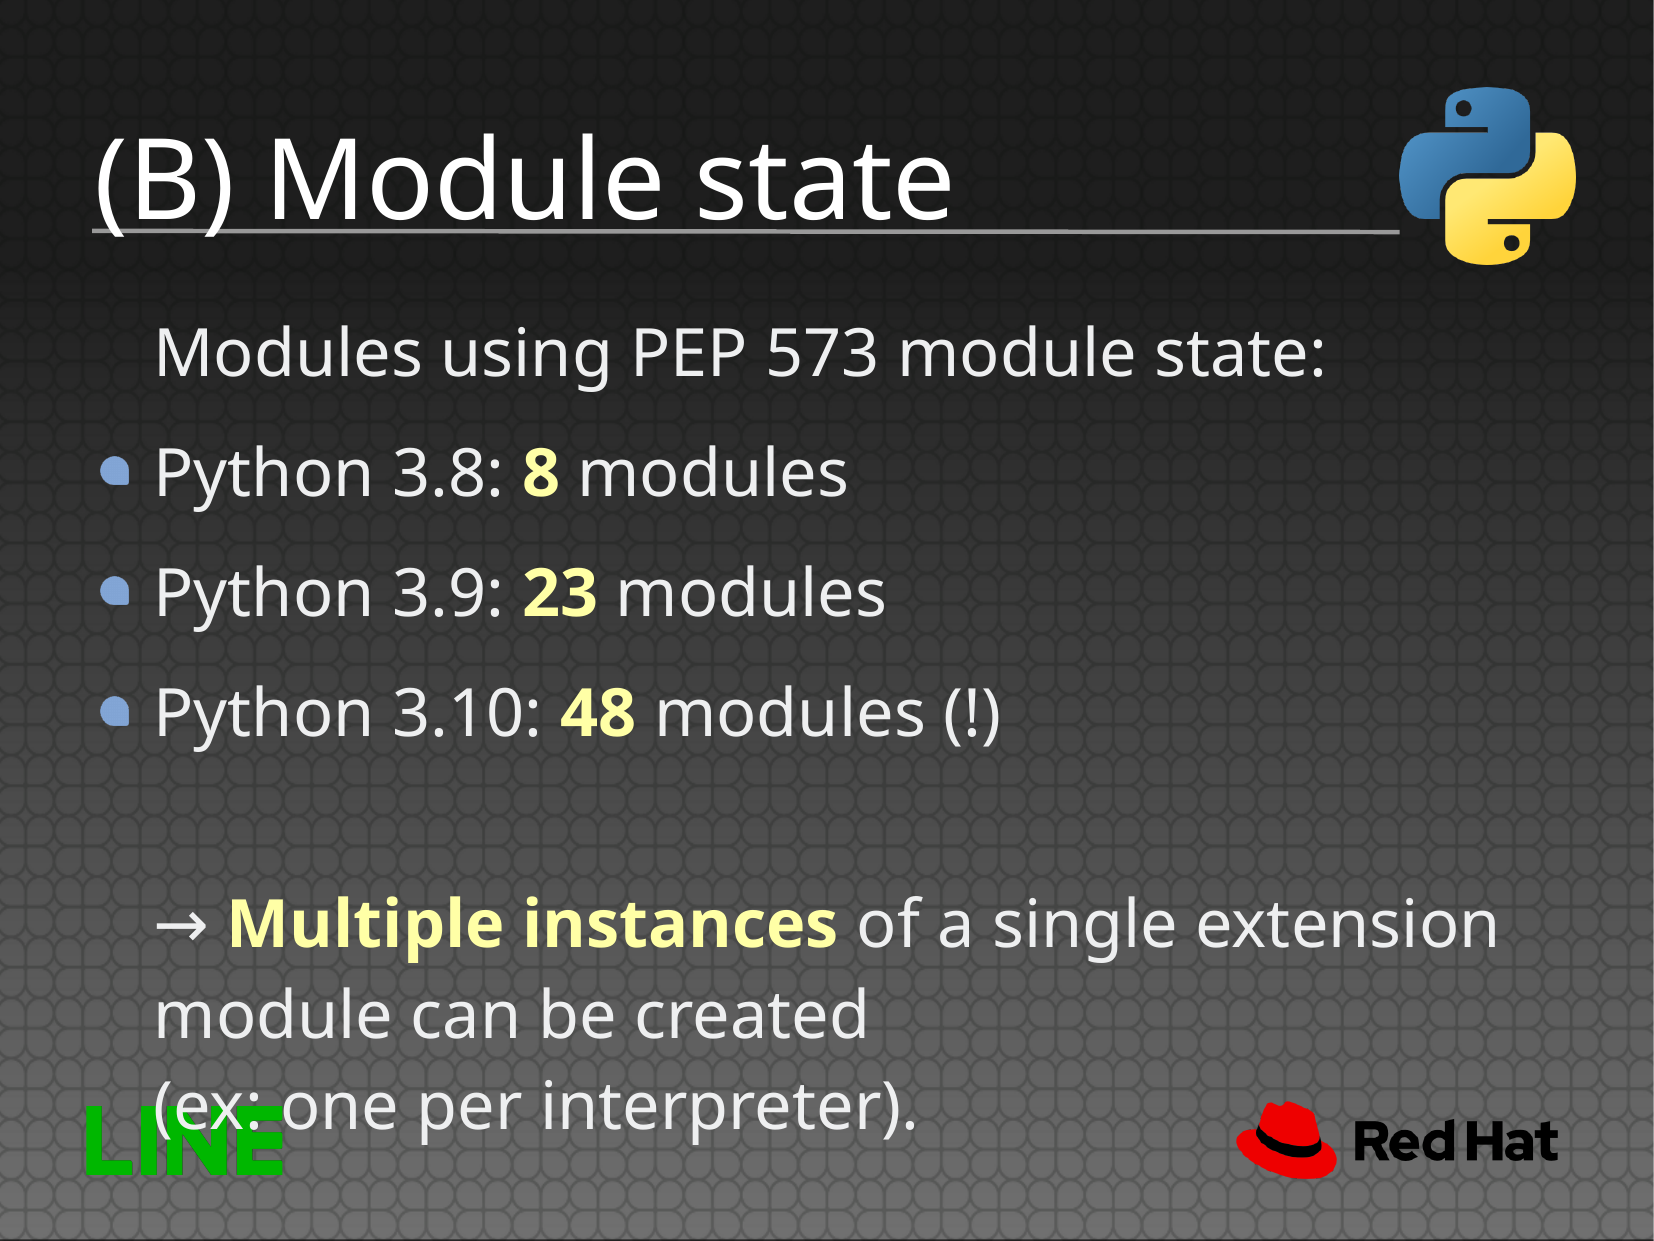

(B) Module state
# Modules using PEP 573 module state:
Python 3.8: 8 modules
Python 3.9: 23 modules
Python 3.10: 48 modules (!)
→ Multiple instances of a single extension module can be created
(ex: one per interpreter).